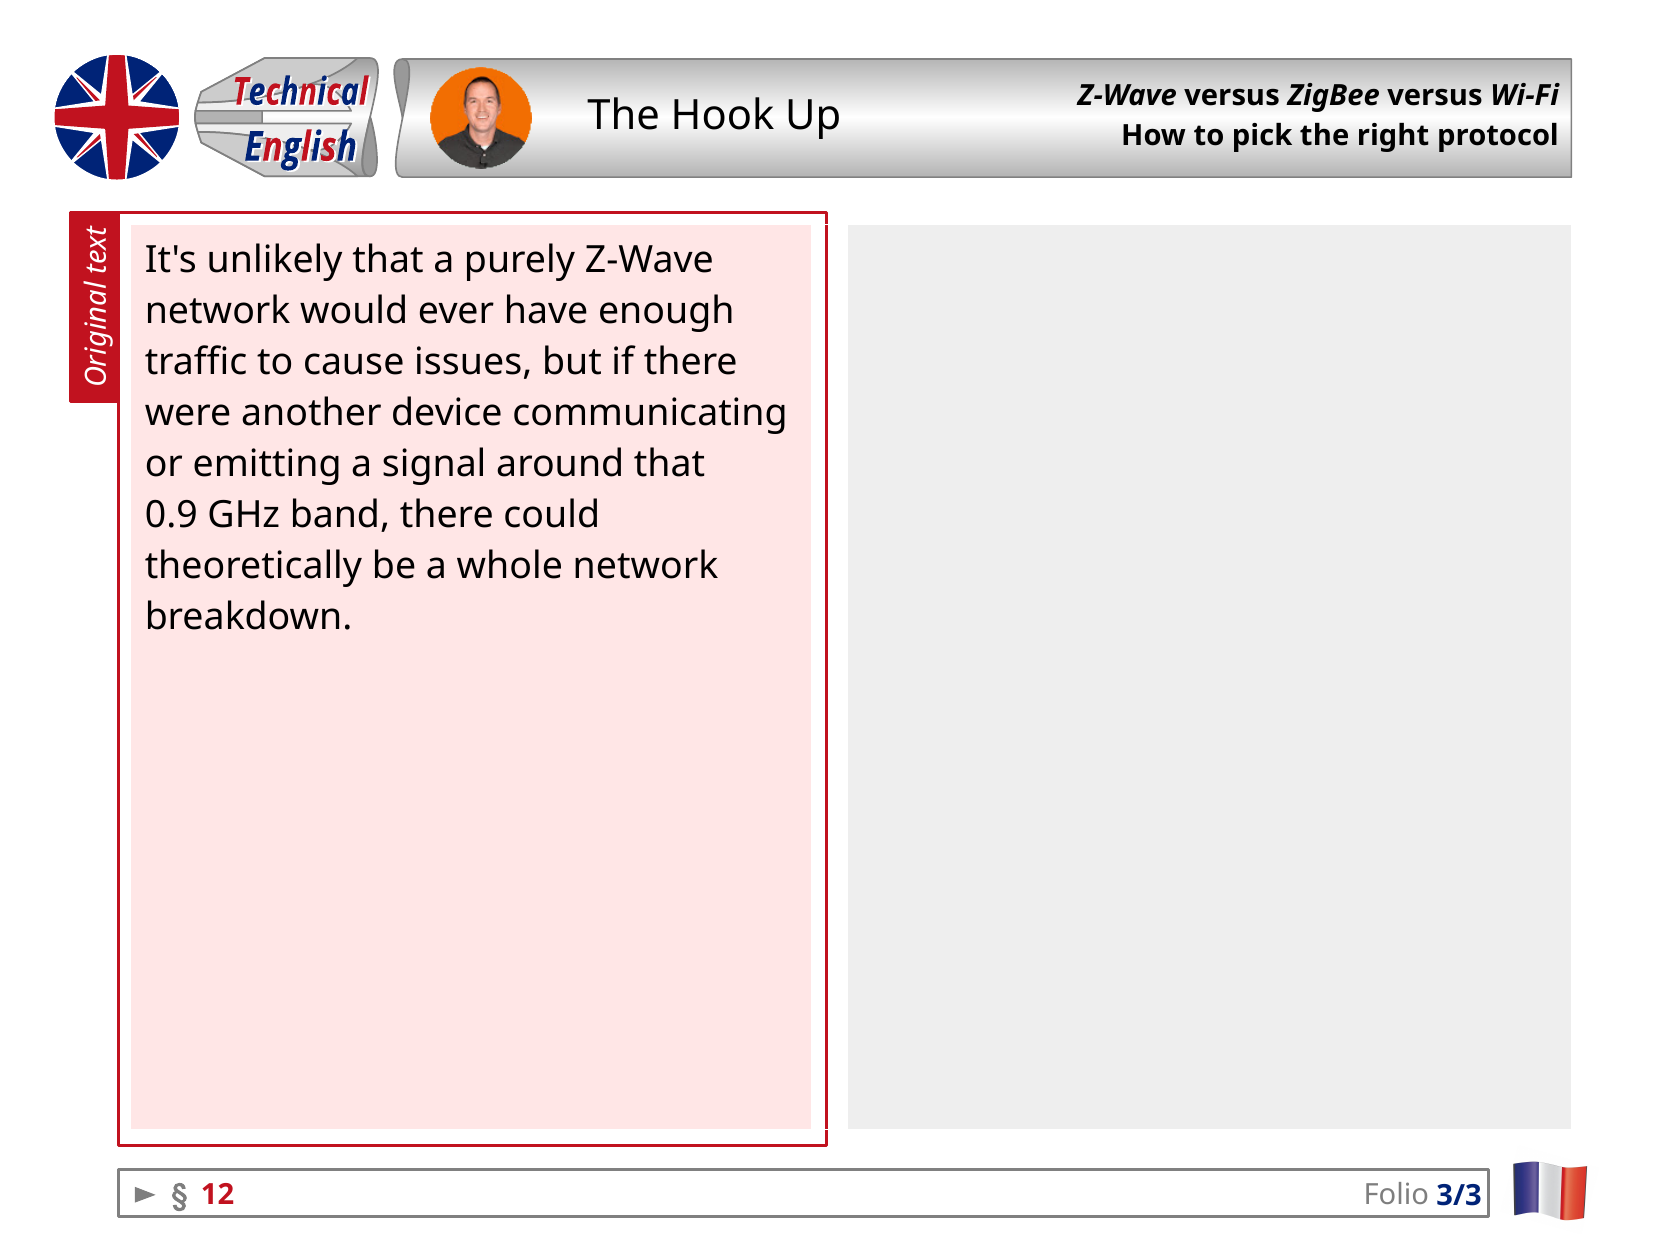

#
| It's unlikely that a purely Z-Wave network would ever have enough traffic to cause issues, but if there were another device communicating or emitting a signal around that 0.9 GHz band, there could theoretically be a whole network breakdown. | | |
| --- | --- | --- |
12
3/3